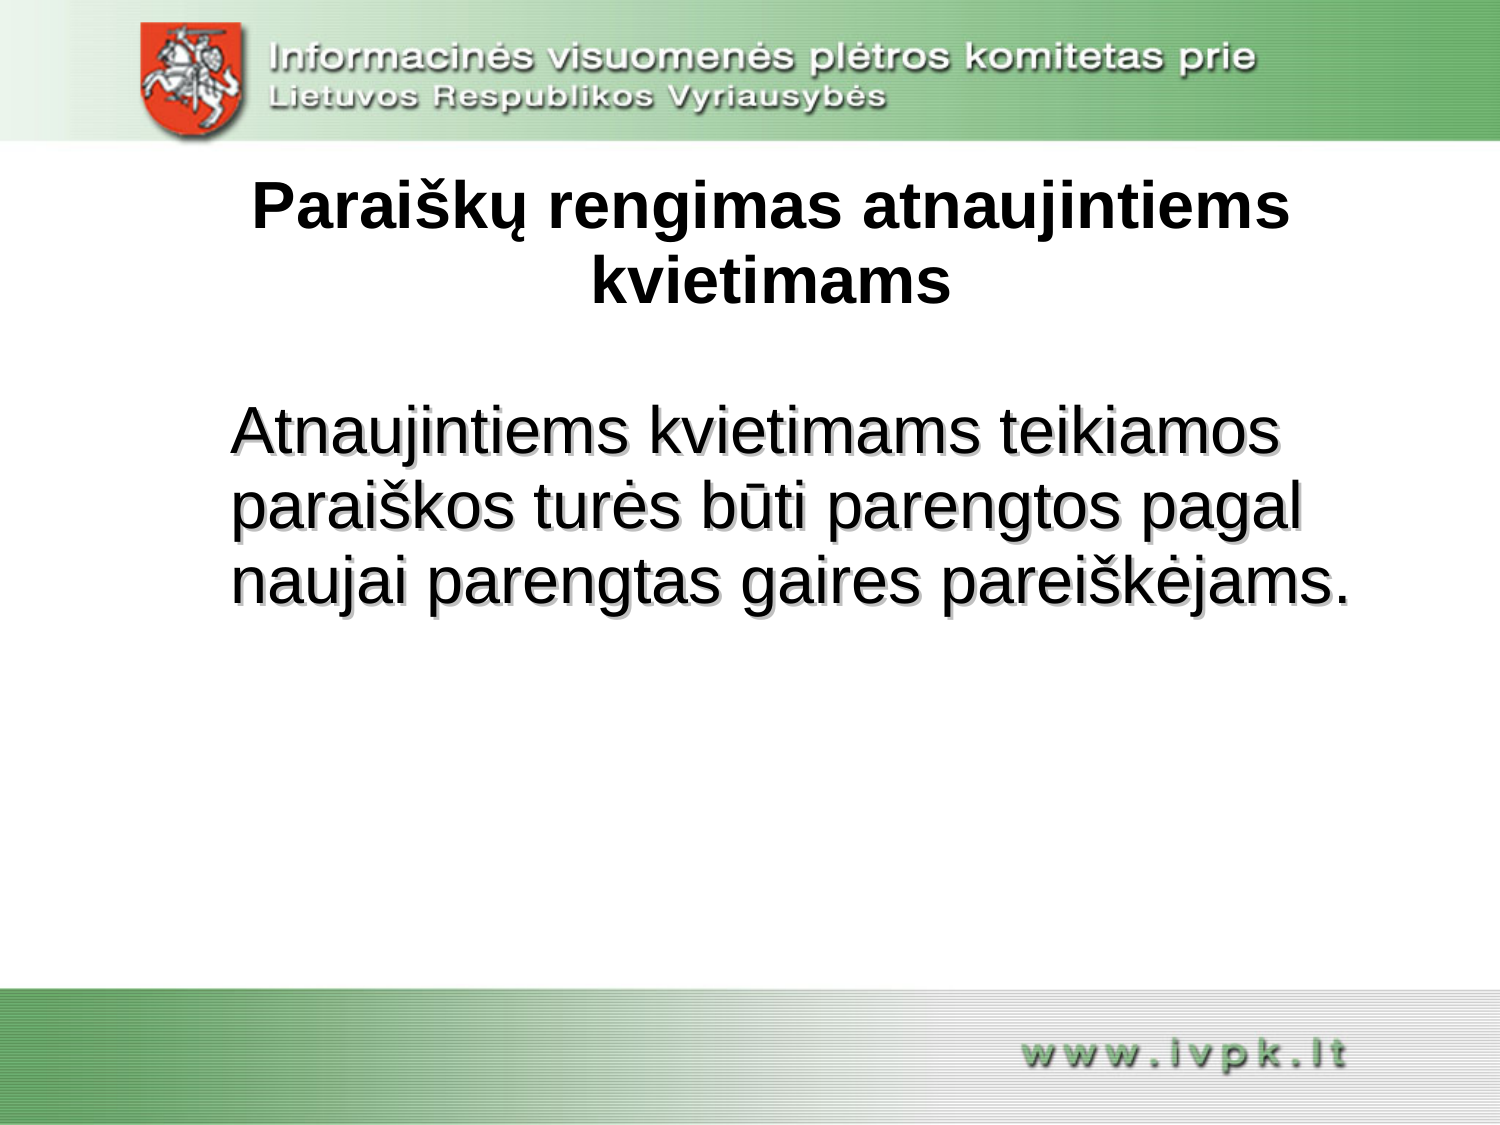

# Paraiškų rengimas atnaujintiems kvietimams
	Atnaujintiems kvietimams teikiamos paraiškos turės būti parengtos pagal naujai parengtas gaires pareiškėjams.